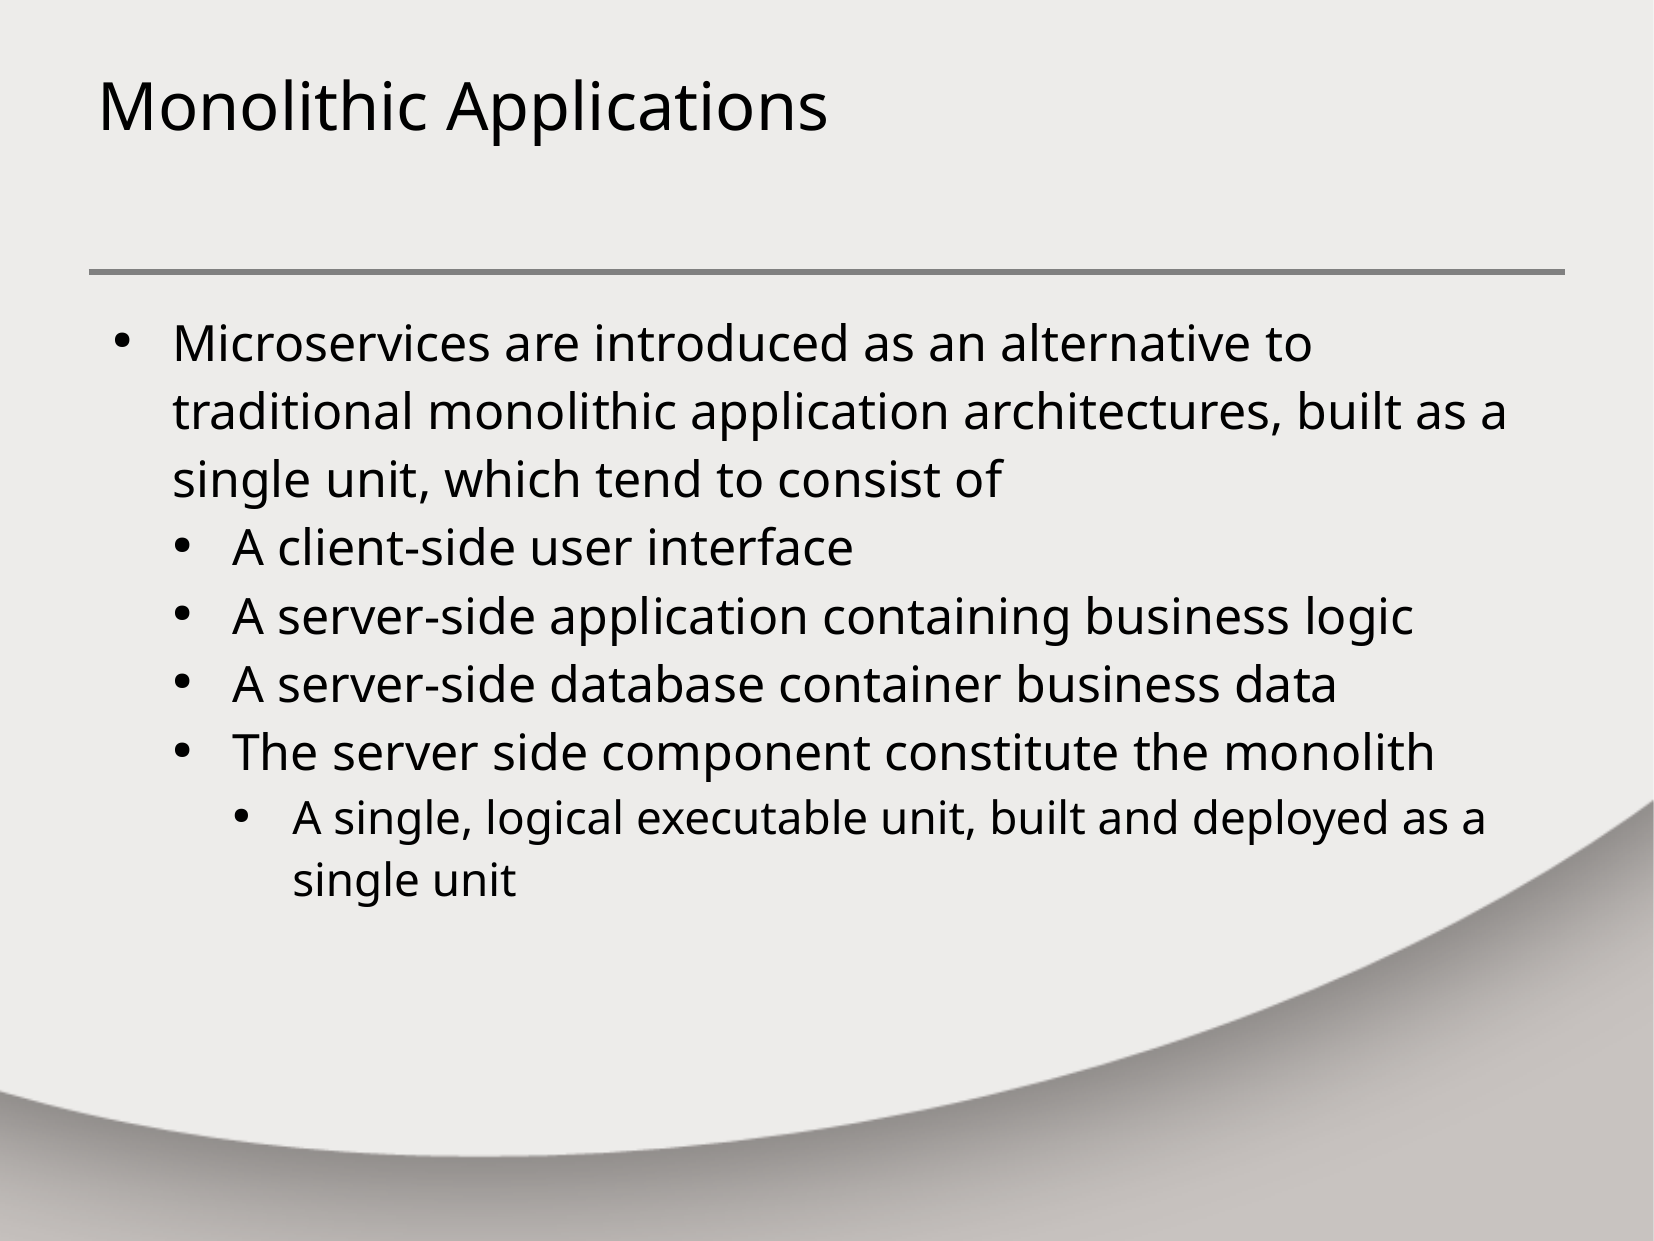

# Monolithic Applications
Microservices are introduced as an alternative to traditional monolithic application architectures, built as a single unit, which tend to consist of
A client-side user interface
A server-side application containing business logic
A server-side database container business data
The server side component constitute the monolith
A single, logical executable unit, built and deployed as a single unit